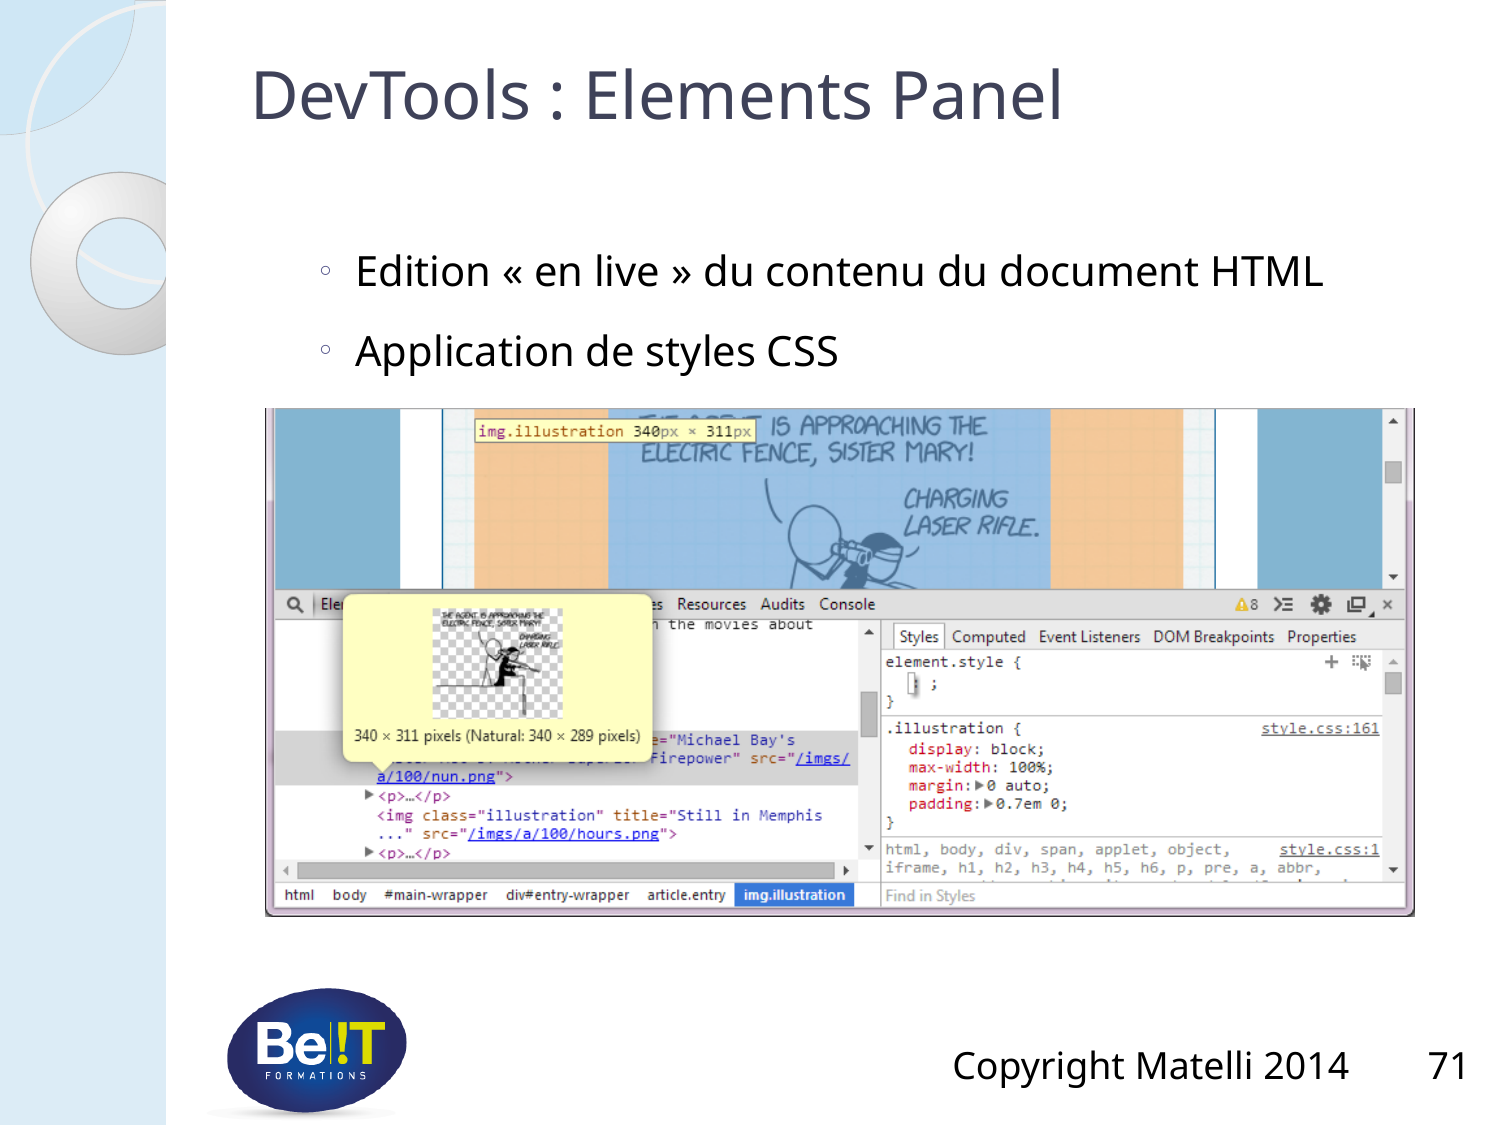

# DevTools : Elements Panel
Edition « en live » du contenu du document HTML
Application de styles CSS
Copyright Matelli 2014